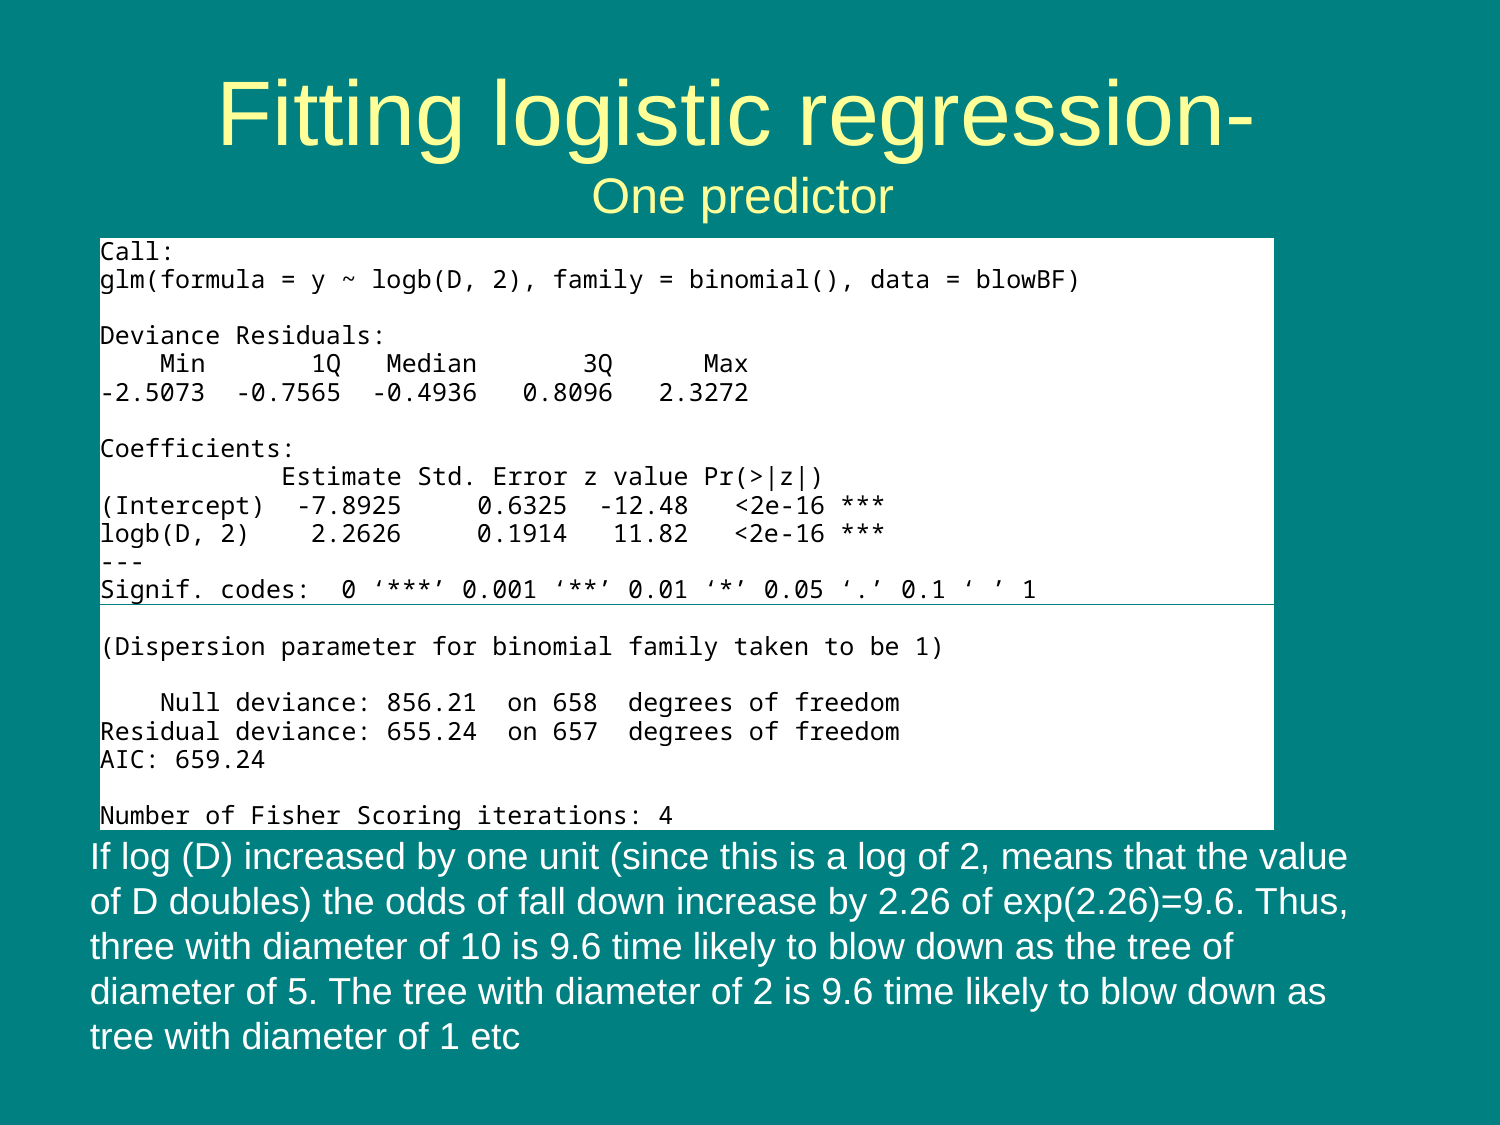

# Fitting logistic regression- One predictor
If log (D) increased by one unit (since this is a log of 2, means that the value of D doubles) the odds of fall down increase by 2.26 of exp(2.26)=9.6. Thus, three with diameter of 10 is 9.6 time likely to blow down as the tree of diameter of 5. The tree with diameter of 2 is 9.6 time likely to blow down as tree with diameter of 1 etc